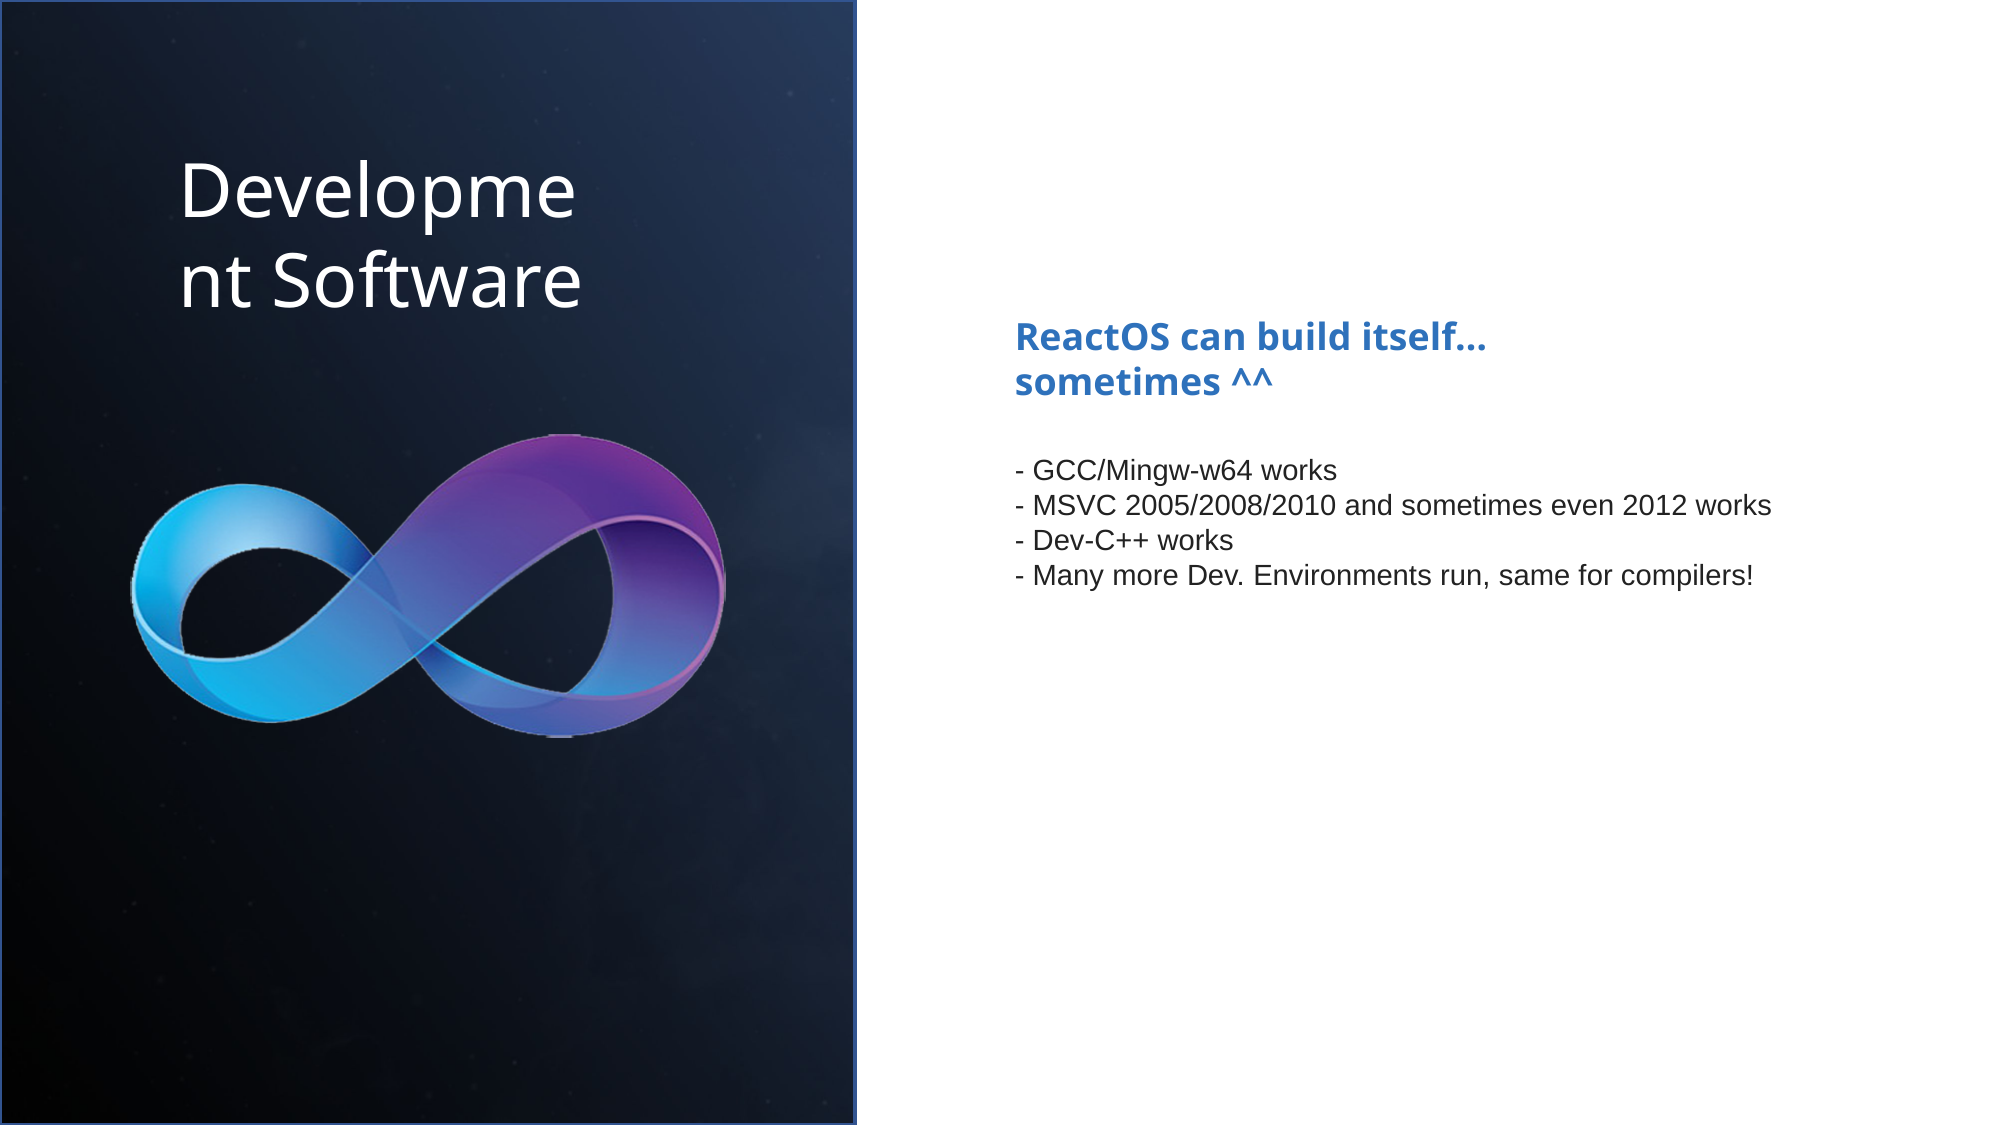

Development Software
ReactOS can build itself… sometimes ^^
- GCC/Mingw-w64 works
- MSVC 2005/2008/2010 and sometimes even 2012 works
- Dev-C++ works
- Many more Dev. Environments run, same for compilers!